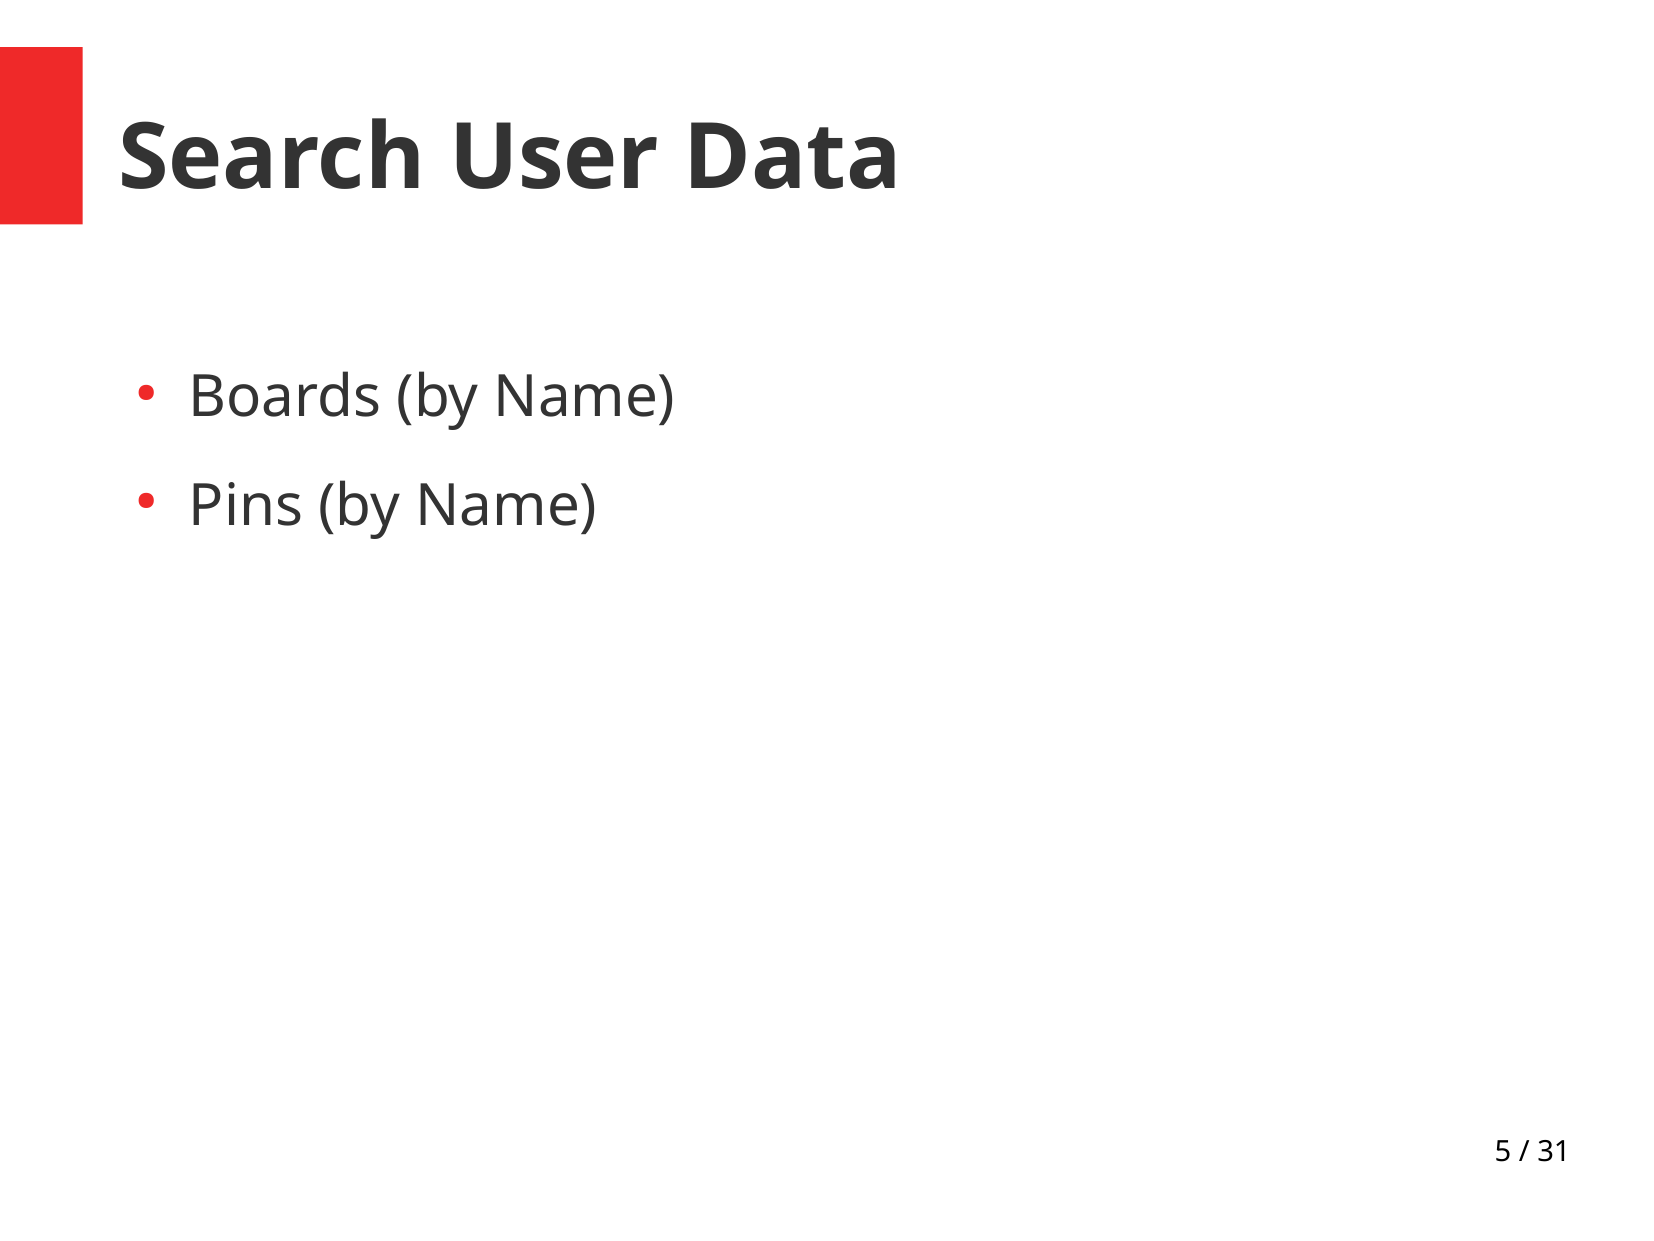

# Search User Data
Boards (by Name)
Pins (by Name)
5